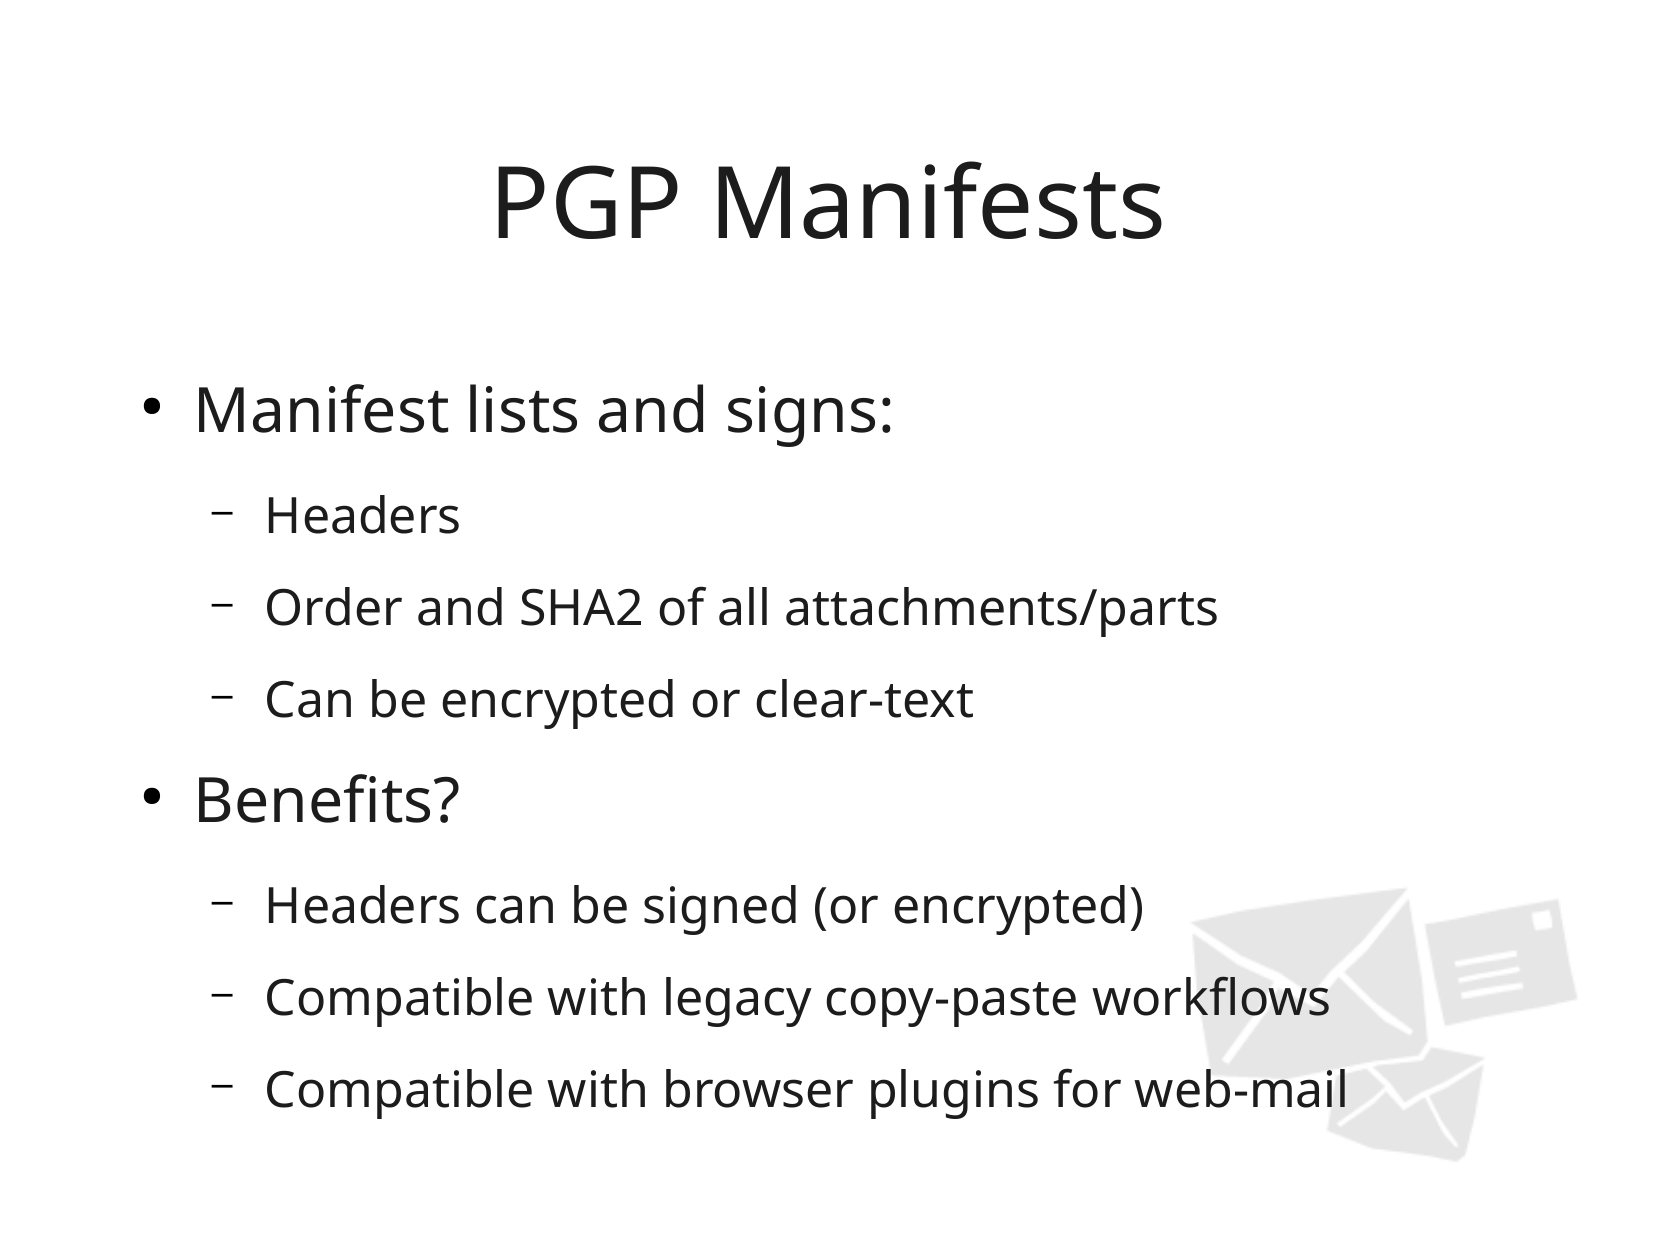

# PGP Manifests
Manifest lists and signs:
Headers
Order and SHA2 of all attachments/parts
Can be encrypted or clear-text
Benefits?
Headers can be signed (or encrypted)
Compatible with legacy copy-paste workflows
Compatible with browser plugins for web-mail